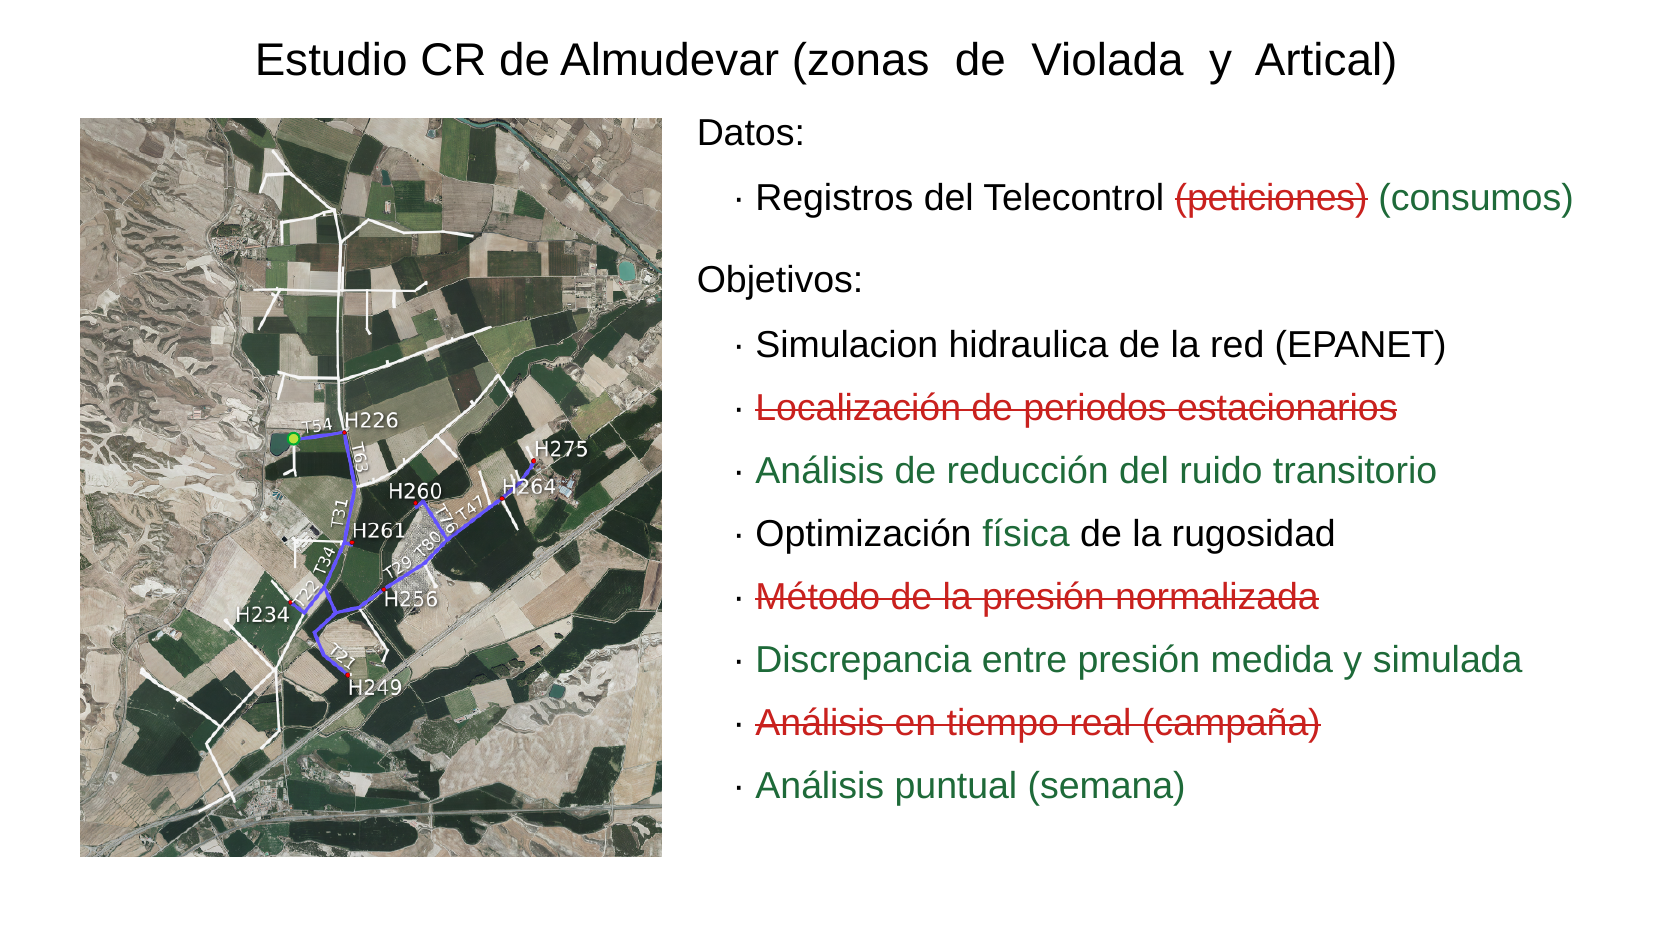

# Estudio CR de Almudevar (zonas de Violada y Artical)
Datos:
· Registros del Telecontrol (peticiones) (consumos)
Objetivos:
· Simulacion hidraulica de la red (EPANET)
· Localización de periodos estacionarios
· Análisis de reducción del ruido transitorio
· Optimización física de la rugosidad
· Método de la presión normalizada
· Discrepancia entre presión medida y simulada
· Análisis en tiempo real (campaña)
· Análisis puntual (semana)